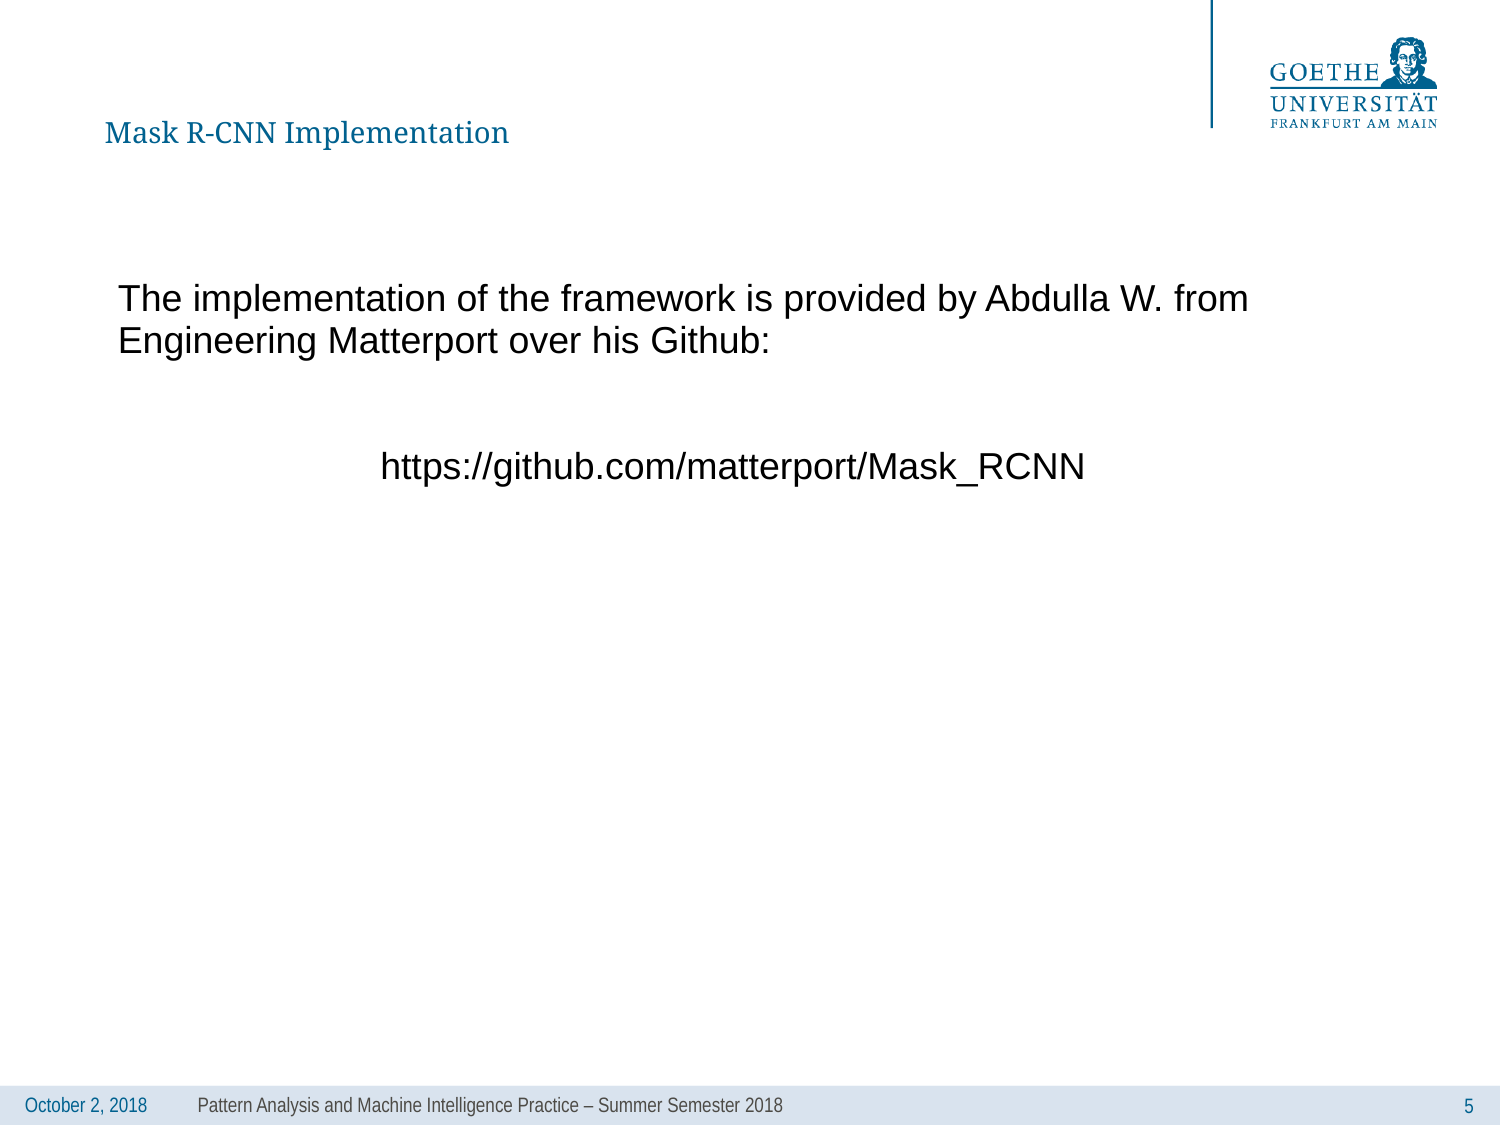

Mask R-CNN Implementation
The implementation of the framework is provided by Abdulla W. from Engineering Matterport over his Github:
 https://github.com/matterport/Mask_RCNN
Pattern Analysis and Machine Intelligence Practice – Summer Semester 2018